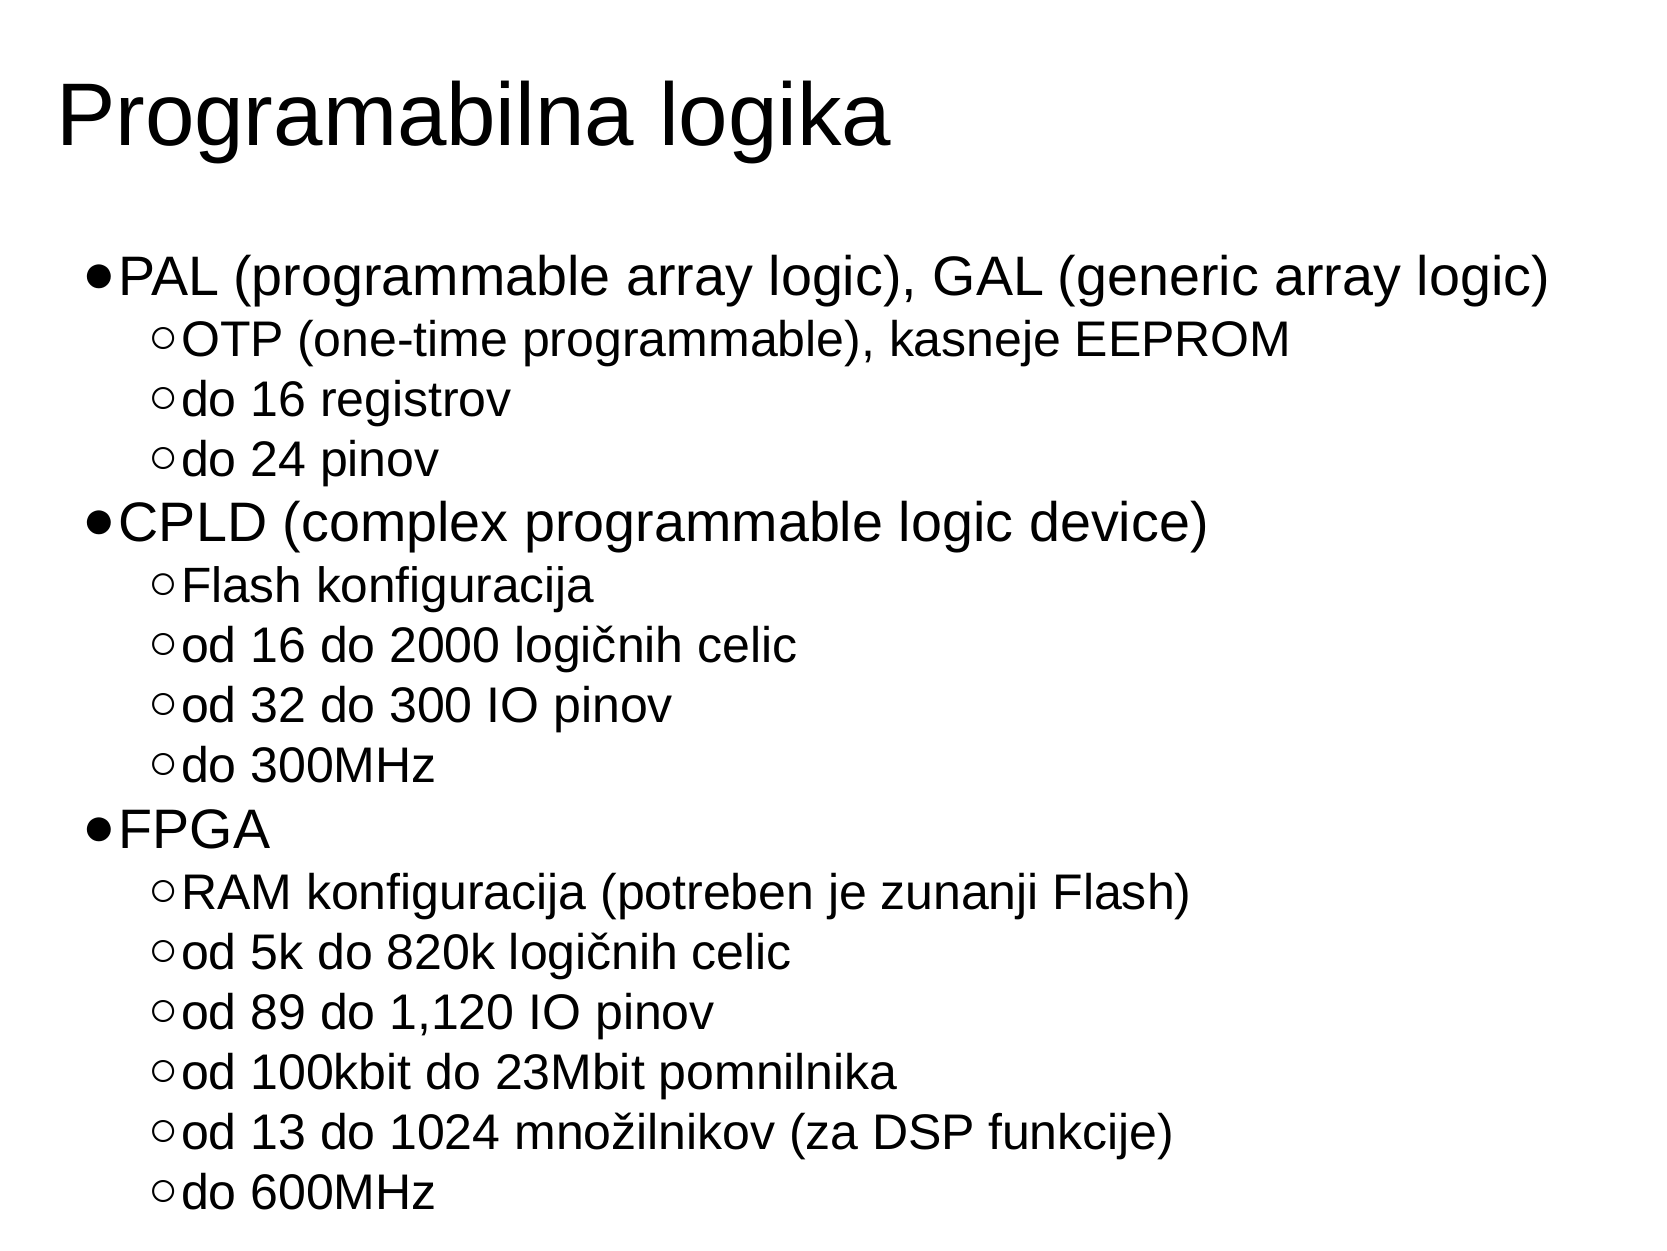

# Programabilna logika
PAL (programmable array logic), GAL (generic array logic)
OTP (one-time programmable), kasneje EEPROM
do 16 registrov
do 24 pinov
CPLD (complex programmable logic device)
Flash konfiguracija
od 16 do 2000 logičnih celic
od 32 do 300 IO pinov
do 300MHz
FPGA
RAM konfiguracija (potreben je zunanji Flash)
od 5k do 820k logičnih celic
od 89 do 1,120 IO pinov
od 100kbit do 23Mbit pomnilnika
od 13 do 1024 množilnikov (za DSP funkcije)
do 600MHz